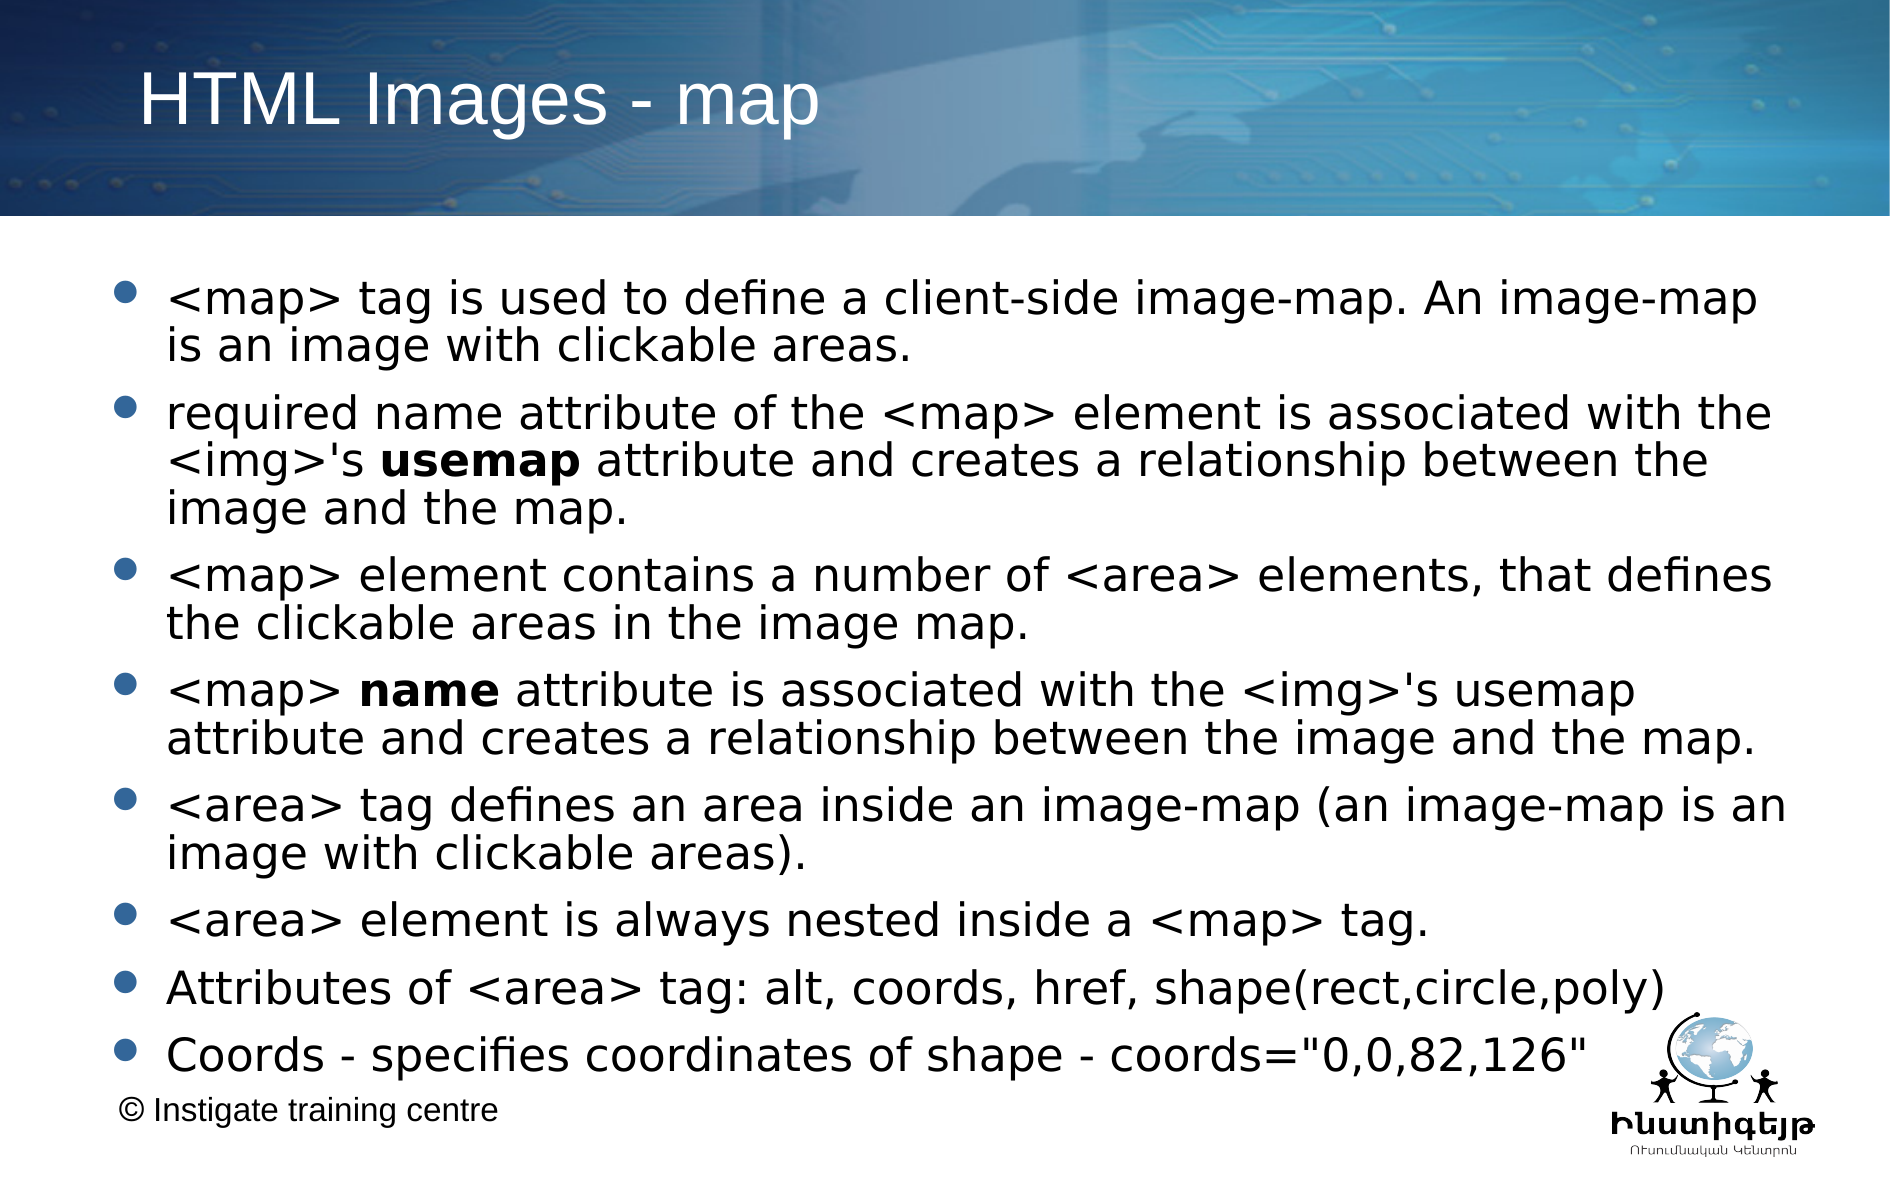

HTML Images - map
# <map> tag is used to define a client-side image-map. An image-map is an image with clickable areas.
required name attribute of the <map> element is associated with the <img>'s usemap attribute and creates a relationship between the image and the map.
<map> element contains a number of <area> elements, that defines the clickable areas in the image map.
<map> name attribute is associated with the <img>'s usemap attribute and creates a relationship between the image and the map.
<area> tag defines an area inside an image-map (an image-map is an image with clickable areas).
<area> element is always nested inside a <map> tag.
Attributes of <area> tag: alt, coords, href, shape(rect,circle,poly)
Coords - specifies coordinates of shape - coords="0,0,82,126"